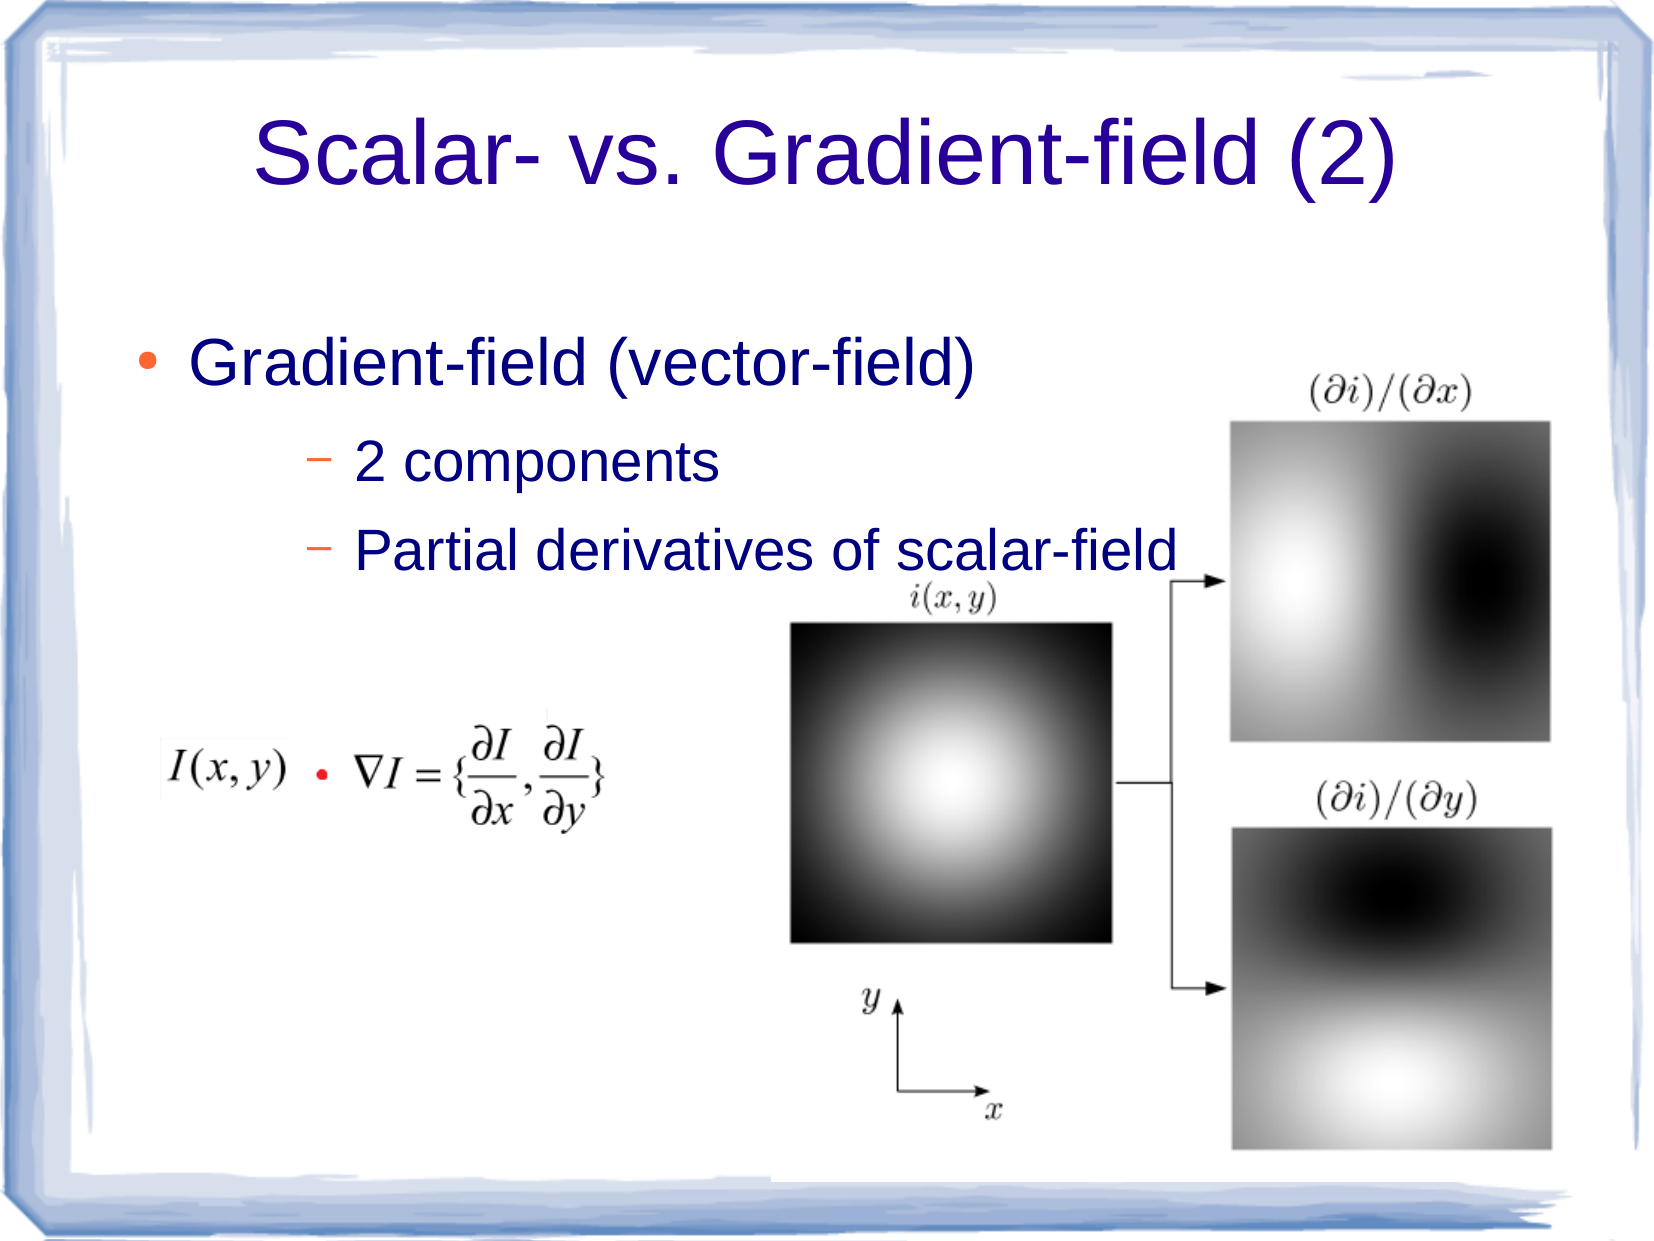

# Scalar- vs. Gradient-field (2)
Gradient-field (vector-field)
2 components
Partial derivatives of scalar-field